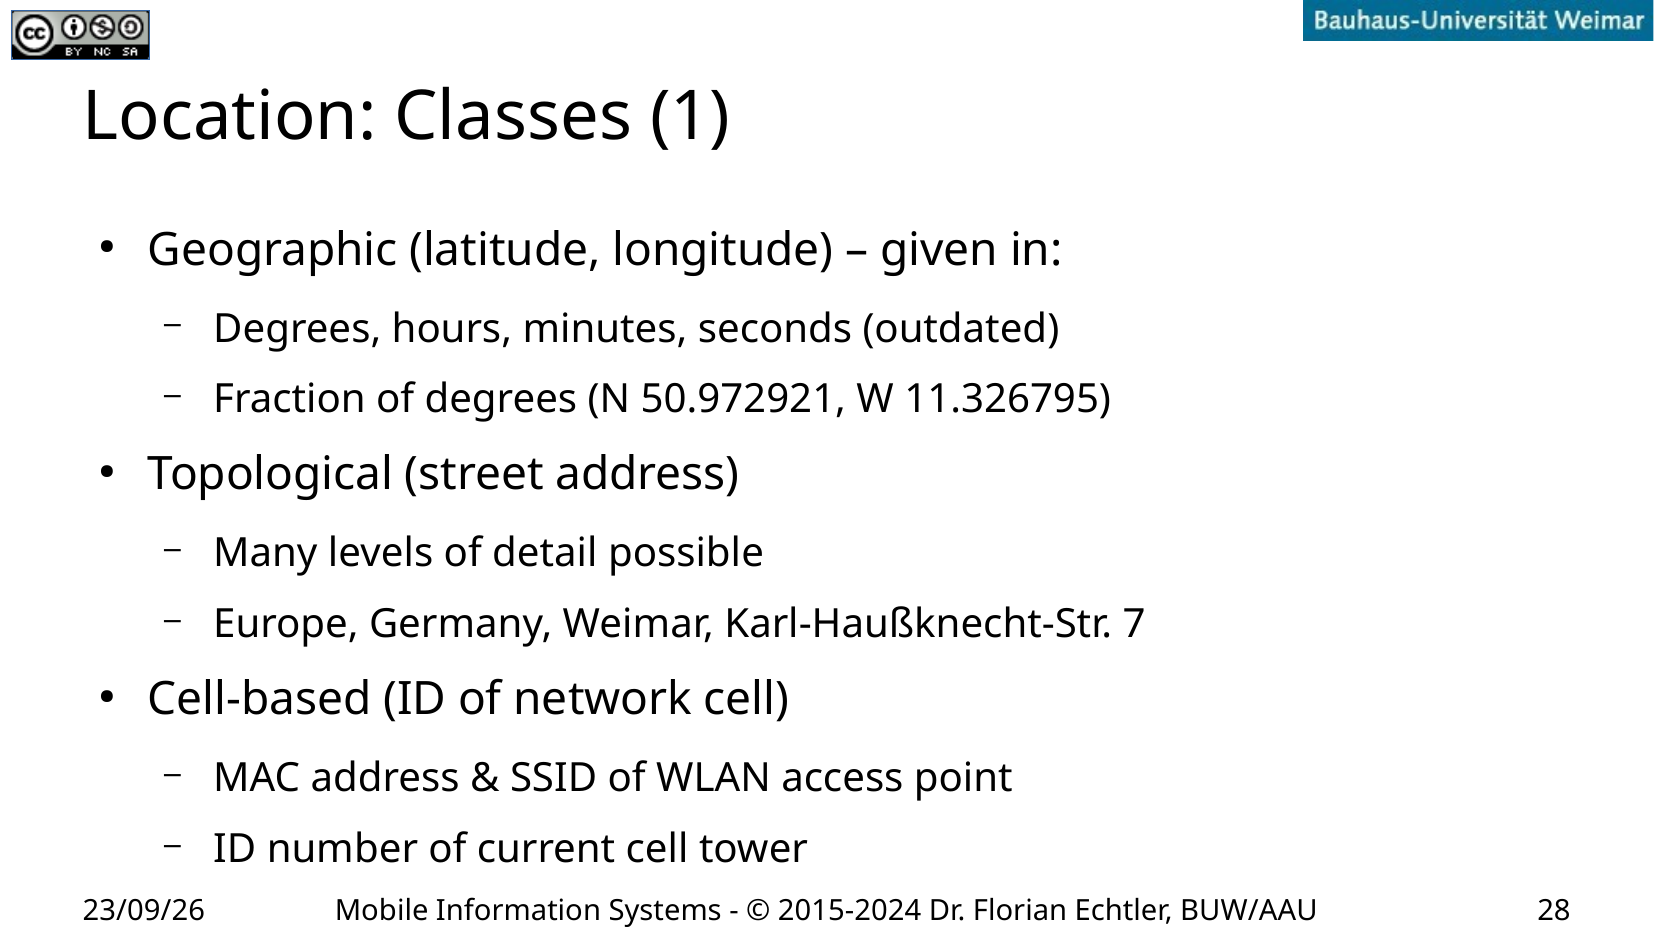

# Location: Classes (1)
Geographic (latitude, longitude) – given in:
Degrees, hours, minutes, seconds (outdated)
Fraction of degrees (N 50.972921, W 11.326795)
Topological (street address)
Many levels of detail possible
Europe, Germany, Weimar, Karl-Haußknecht-Str. 7
Cell-based (ID of network cell)
MAC address & SSID of WLAN access point
ID number of current cell tower
Mobile Information Systems - © 2015-2024 Dr. Florian Echtler, BUW/AAU
28